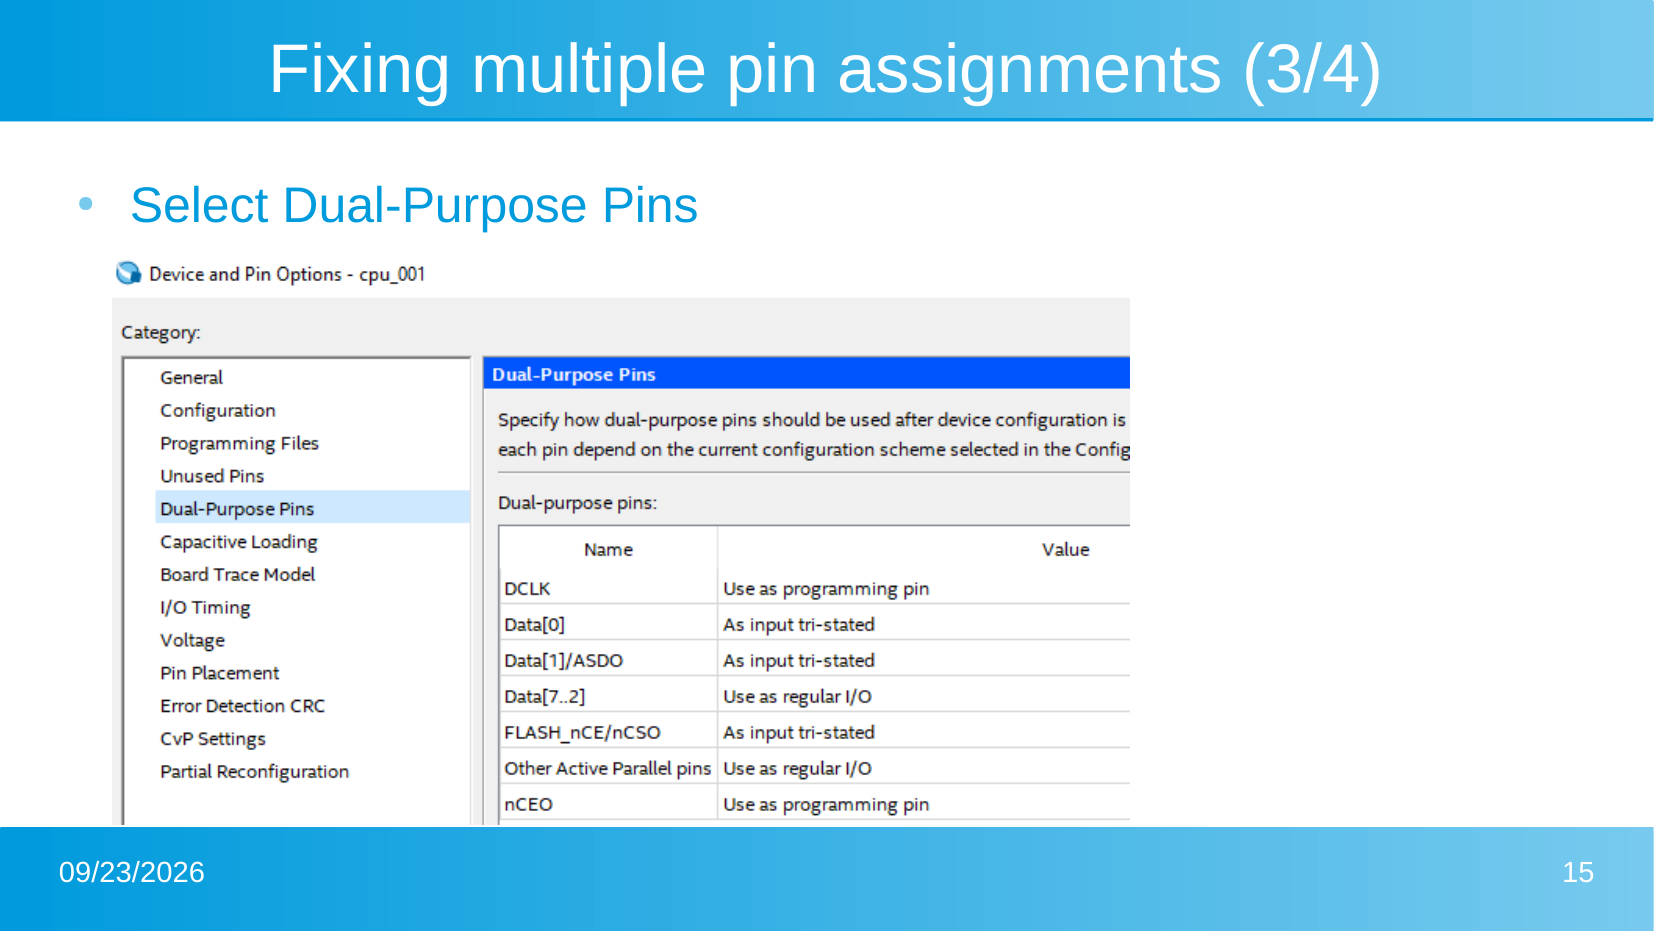

# Fixing multiple pin assignments (3/4)
Select Dual-Purpose Pins
15